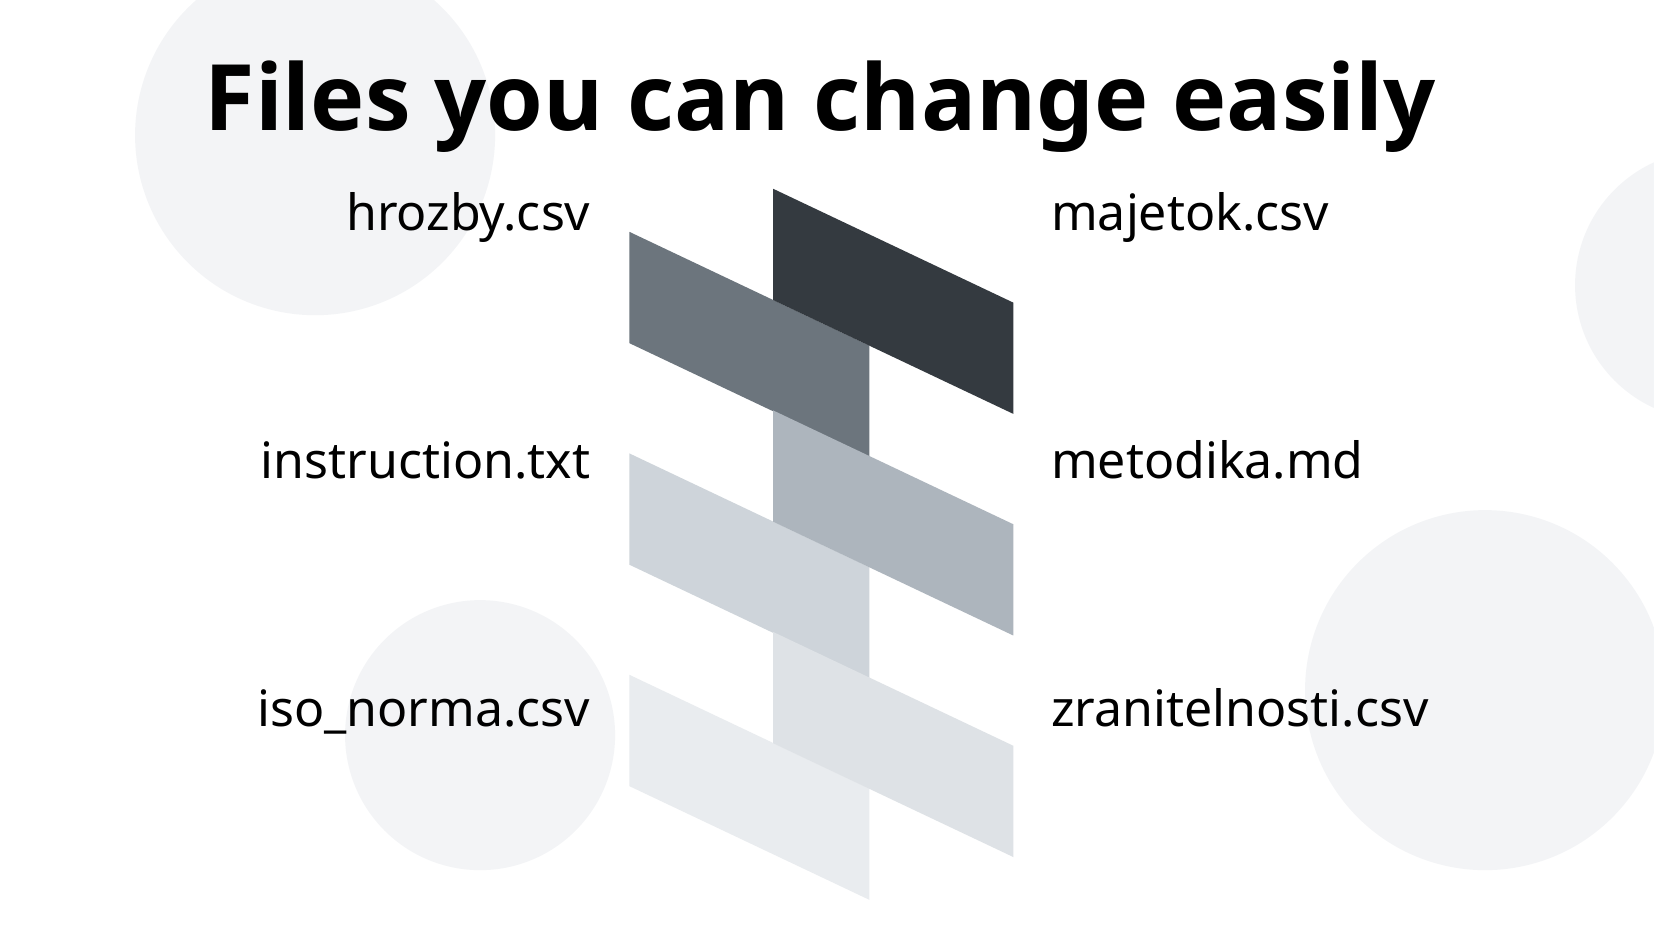

# Files you can change easily
hrozby.csv
majetok.csv
instruction.txt
metodika.md
iso_norma.csv
zranitelnosti.csv